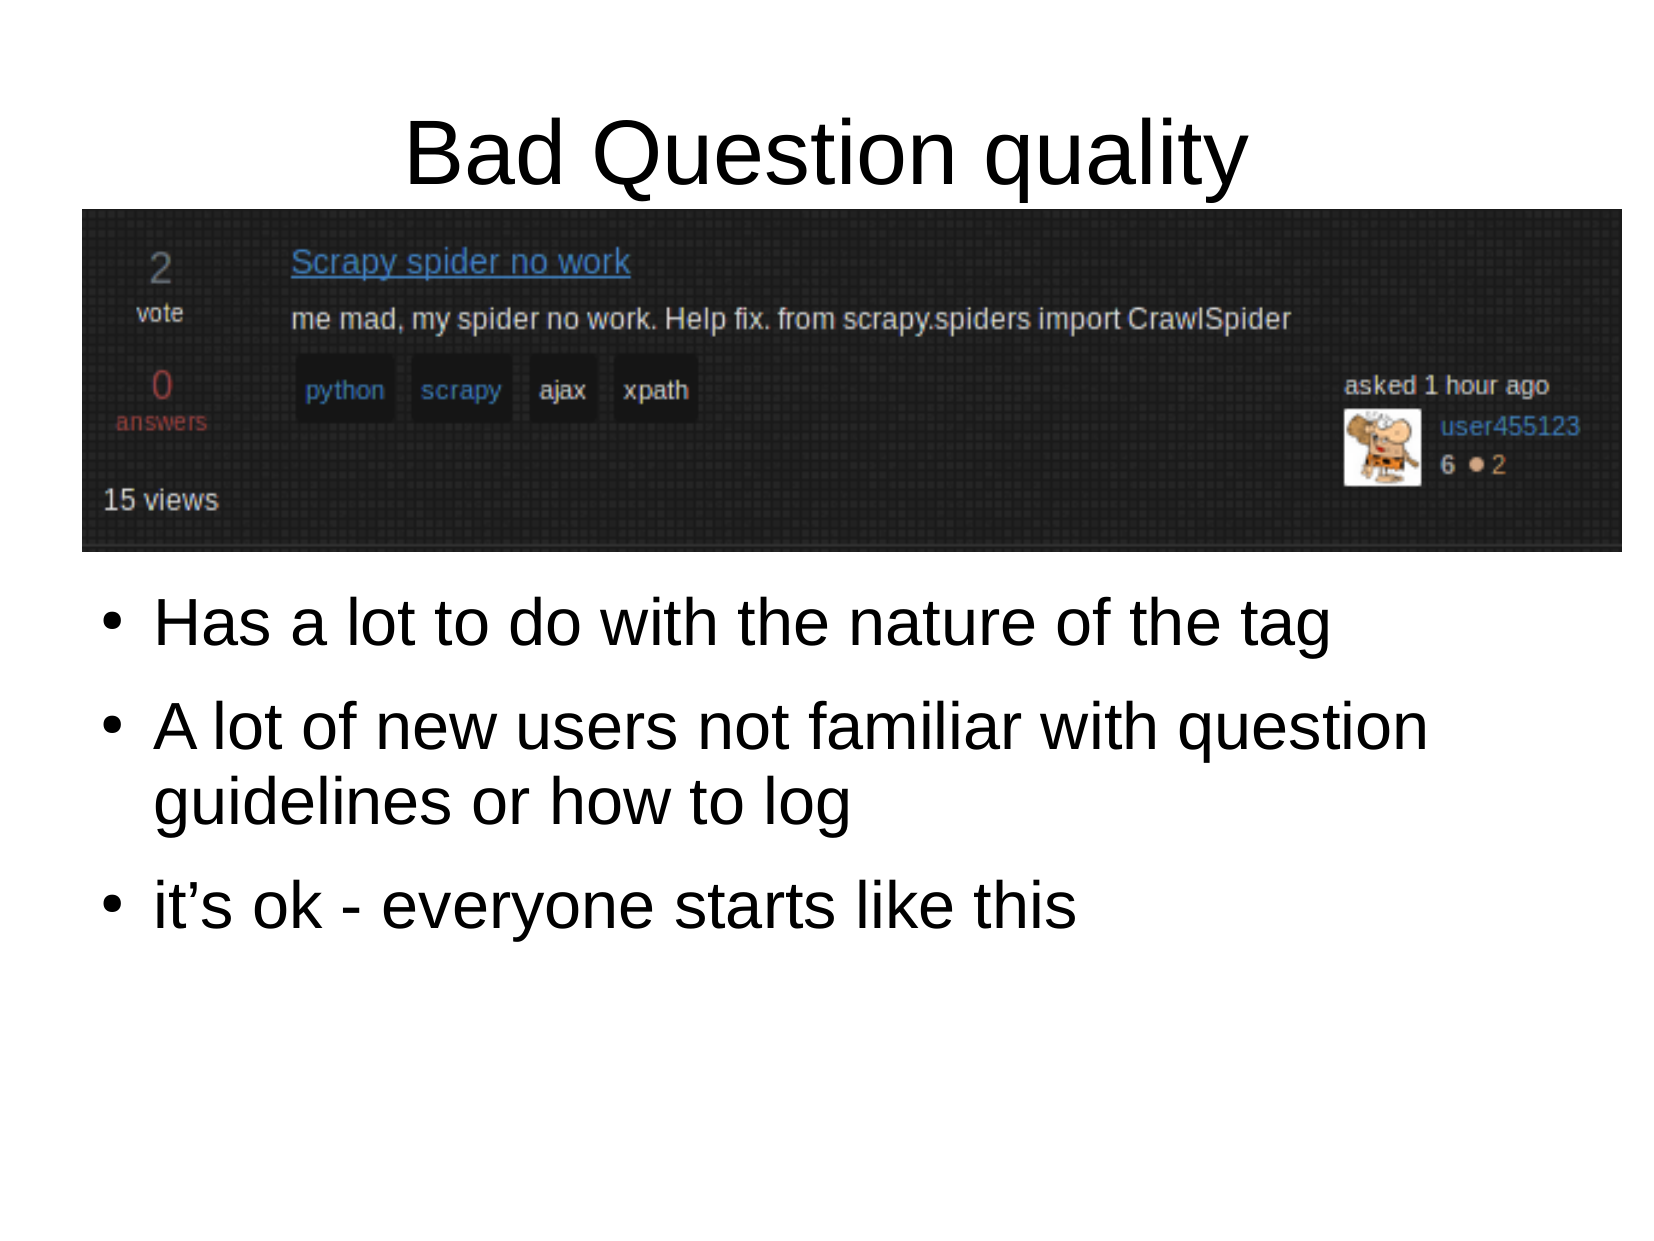

# Bad Question quality
Has a lot to do with the nature of the tag
A lot of new users not familiar with question guidelines or how to log
it’s ok - everyone starts like this